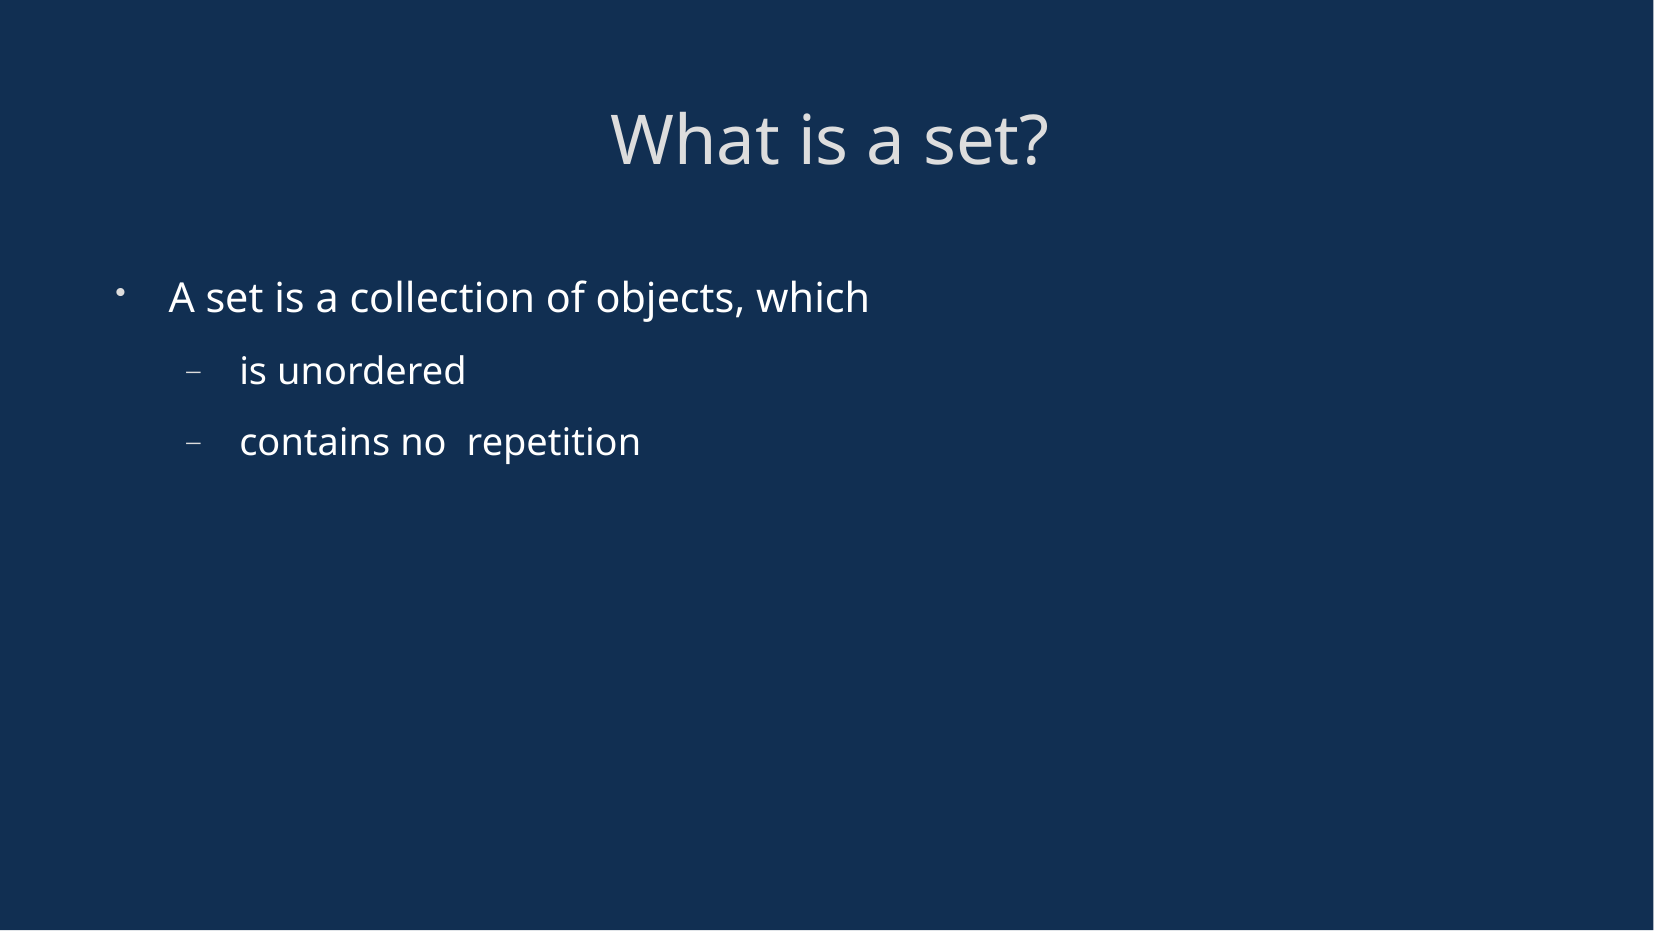

# What is a set?
A set is a collection of objects, which
is unordered
contains no repetition